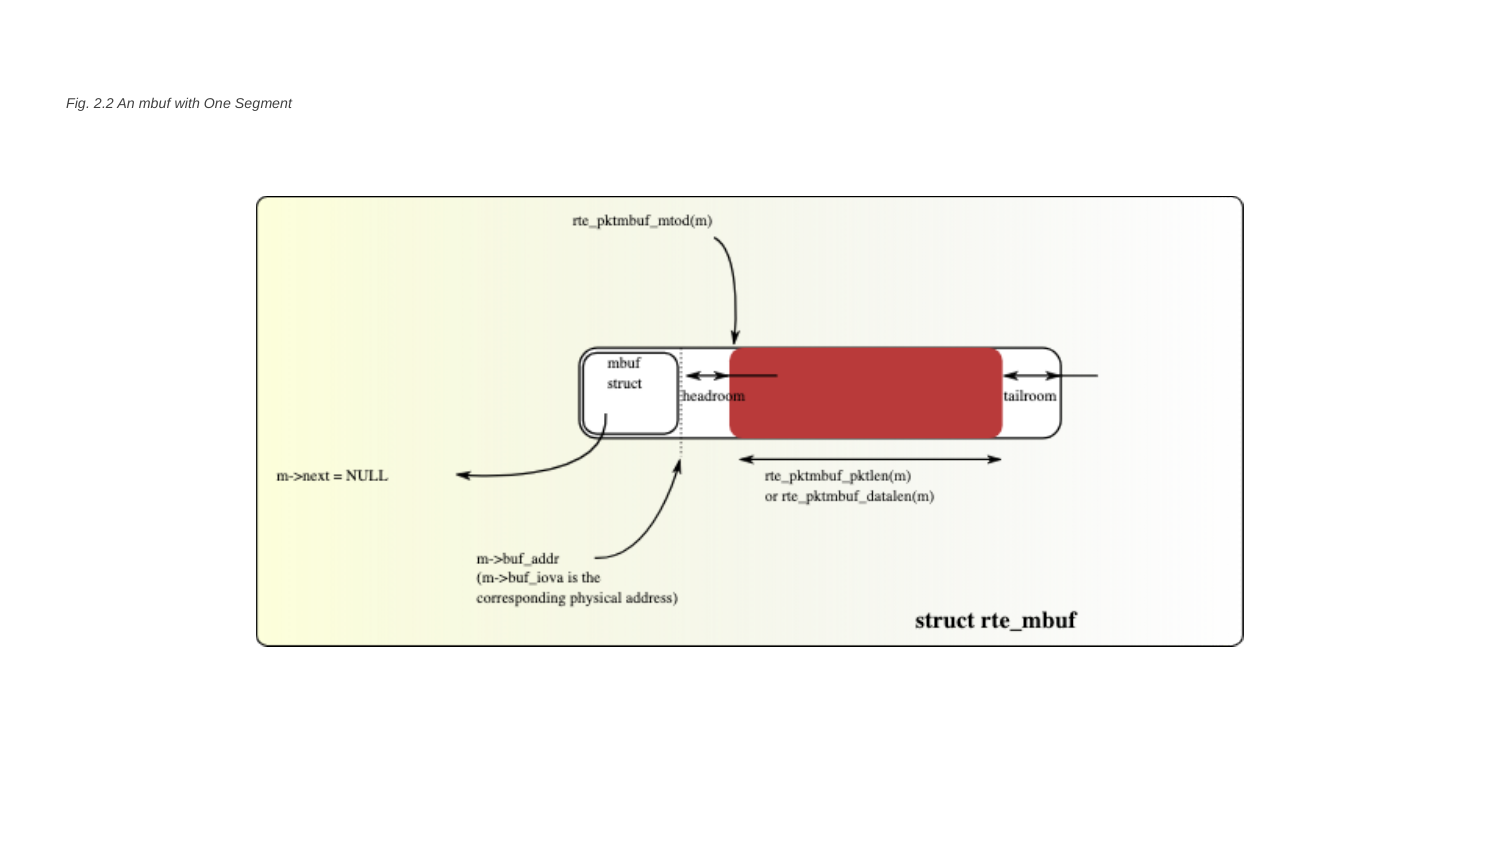

# Fig. 2.2 An mbuf with One Segment